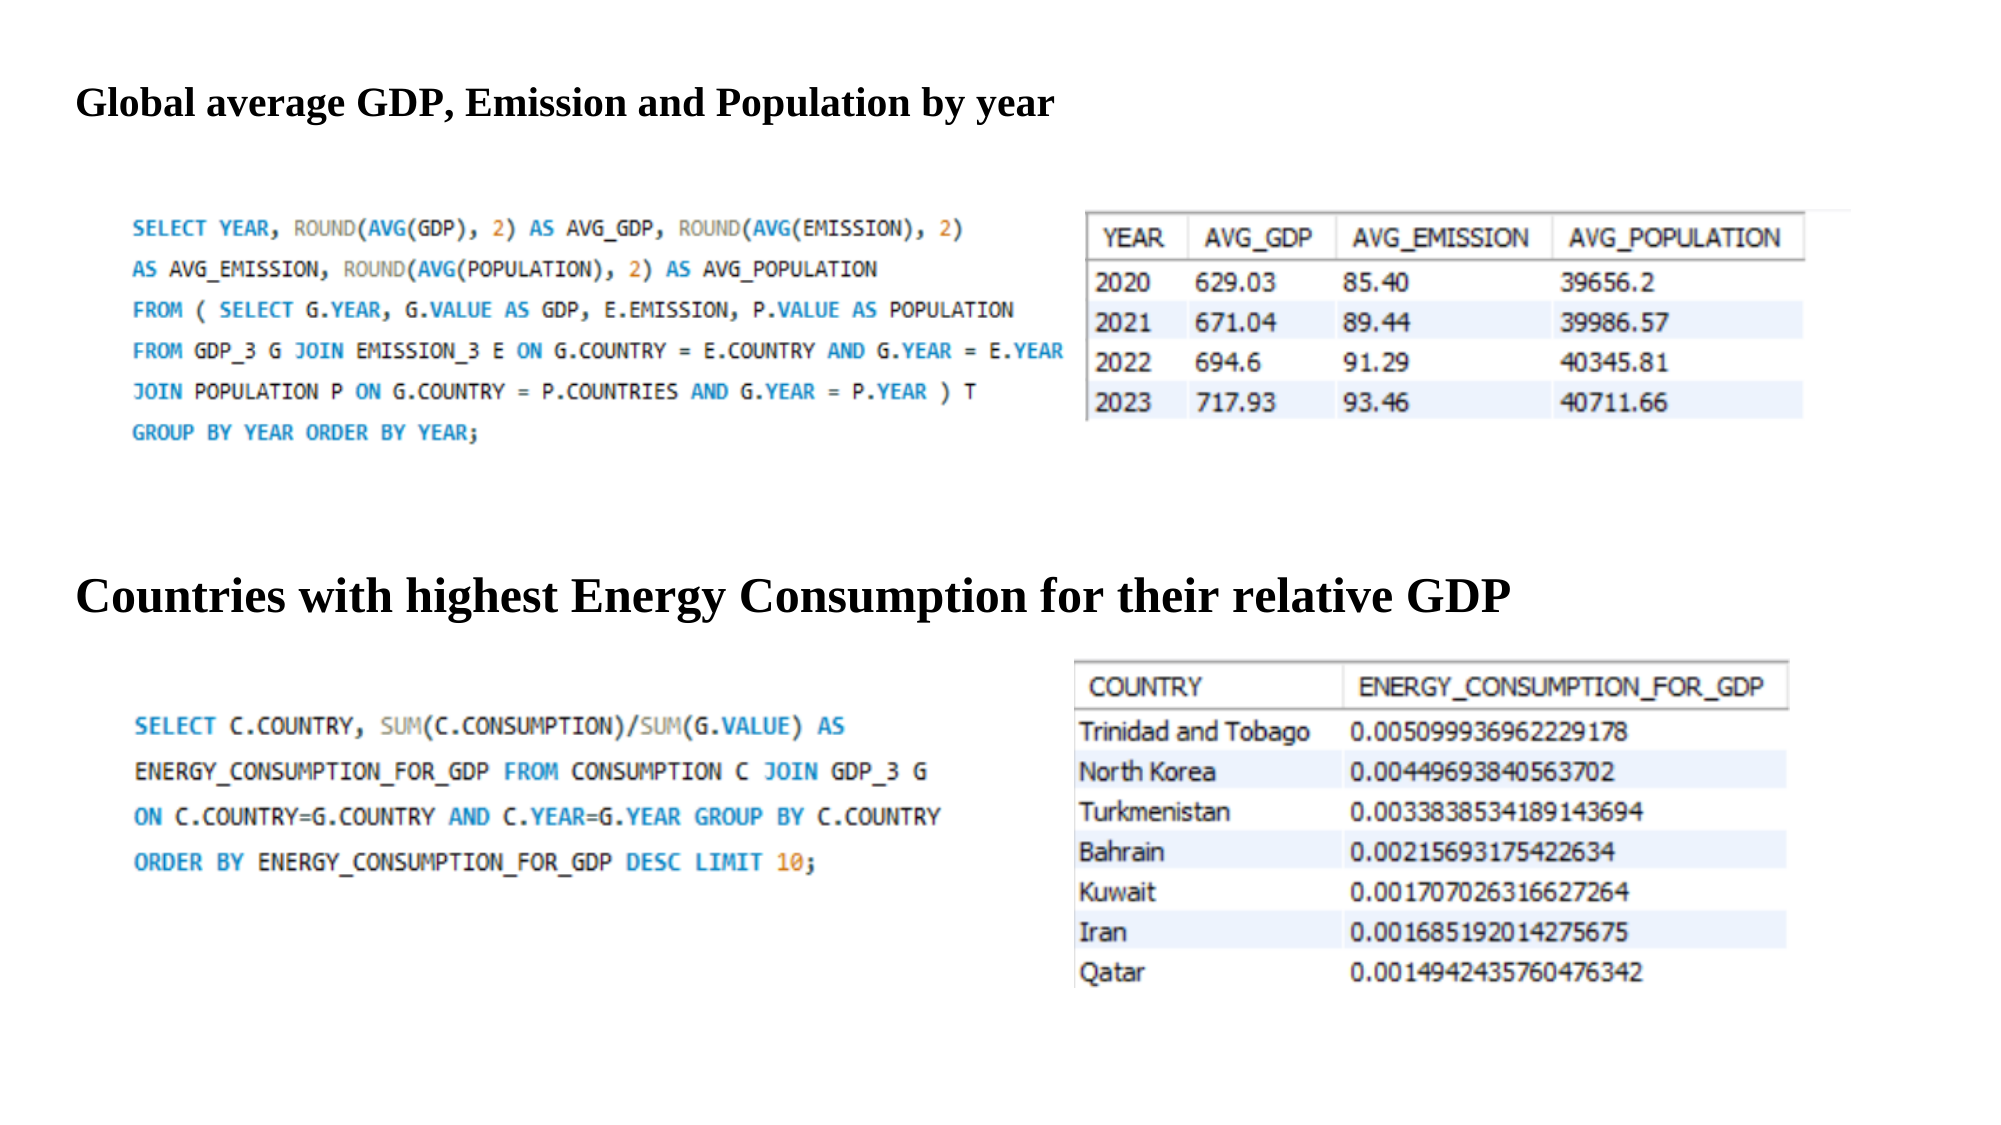

# Global average GDP, Emission and Population by year
Countries with highest Energy Consumption for their relative GDP